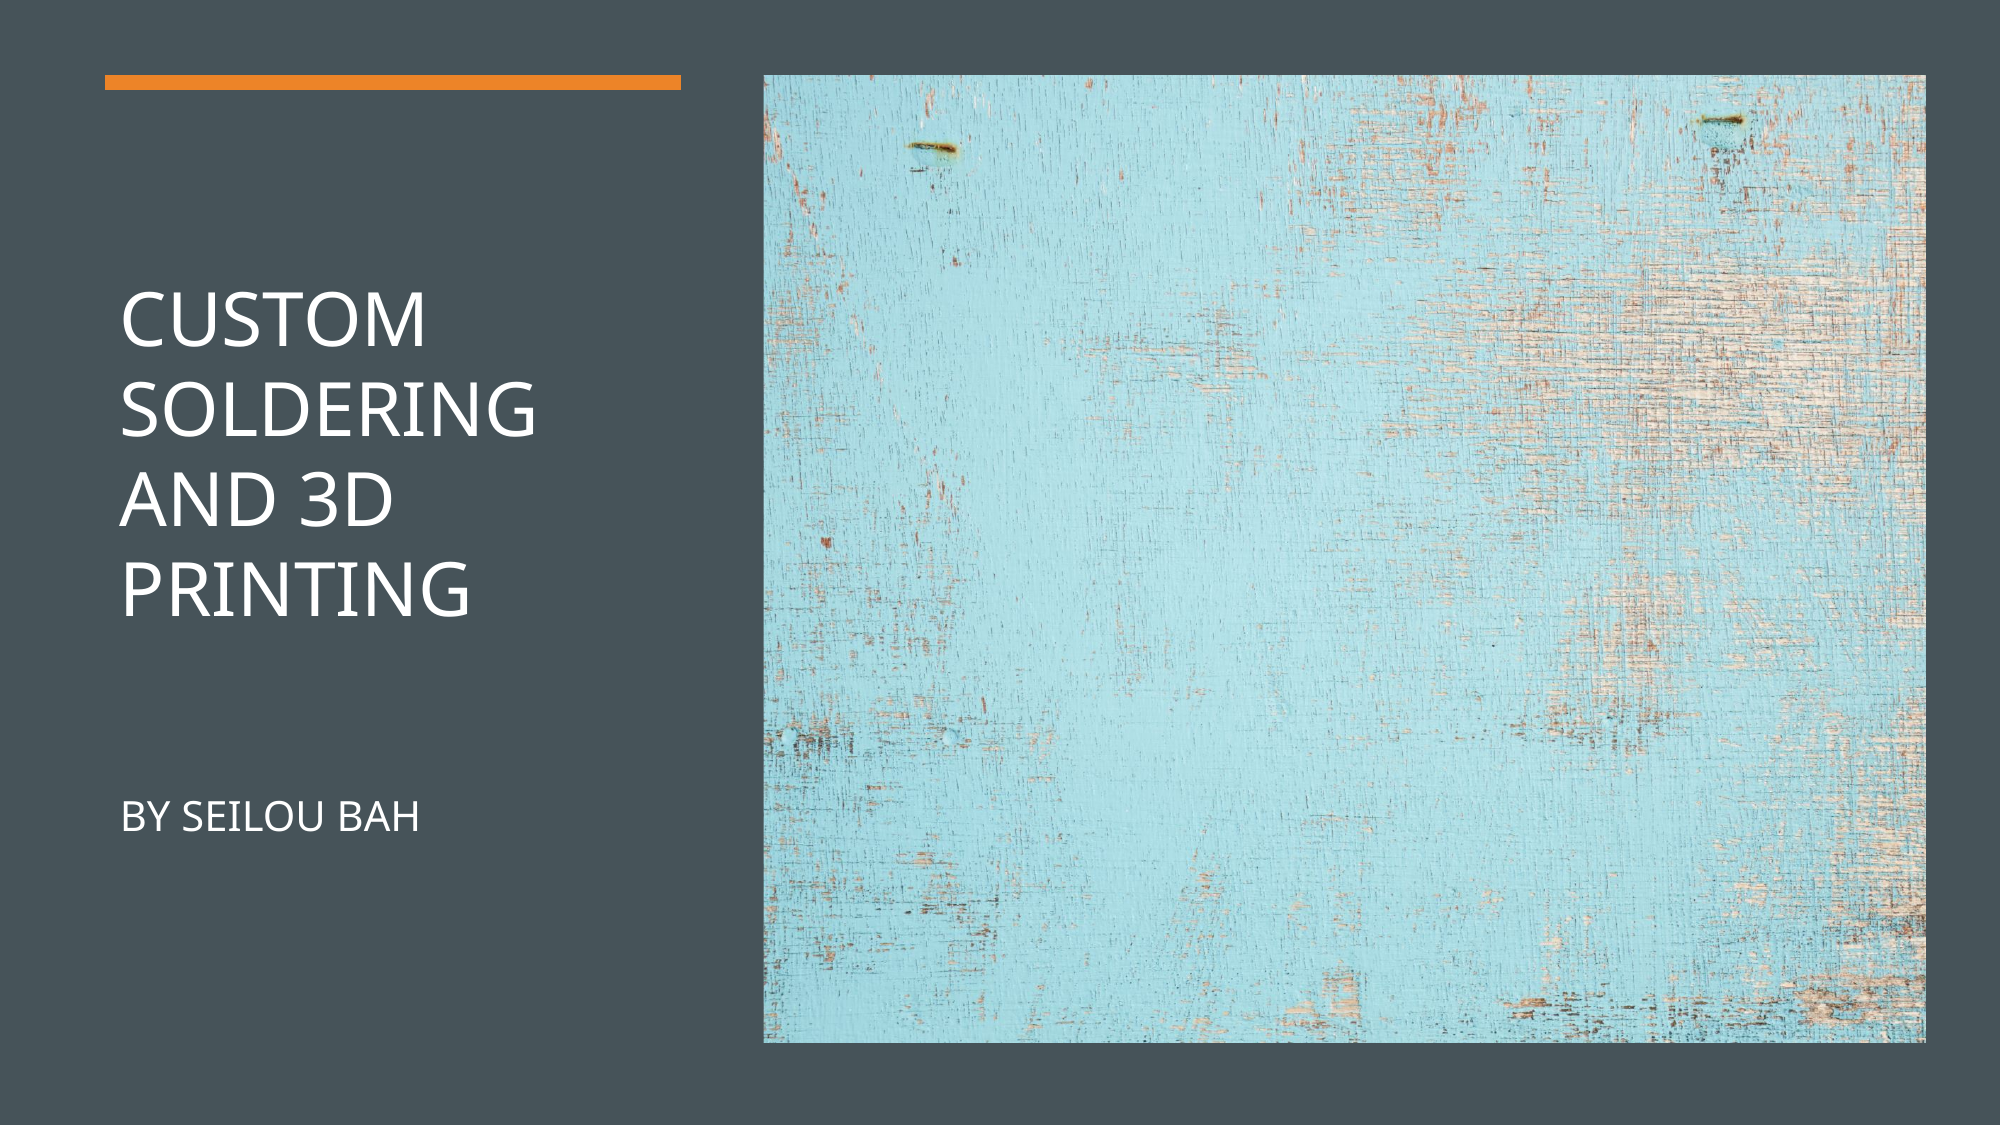

# Custom soldering and 3D printing
By Seilou bah